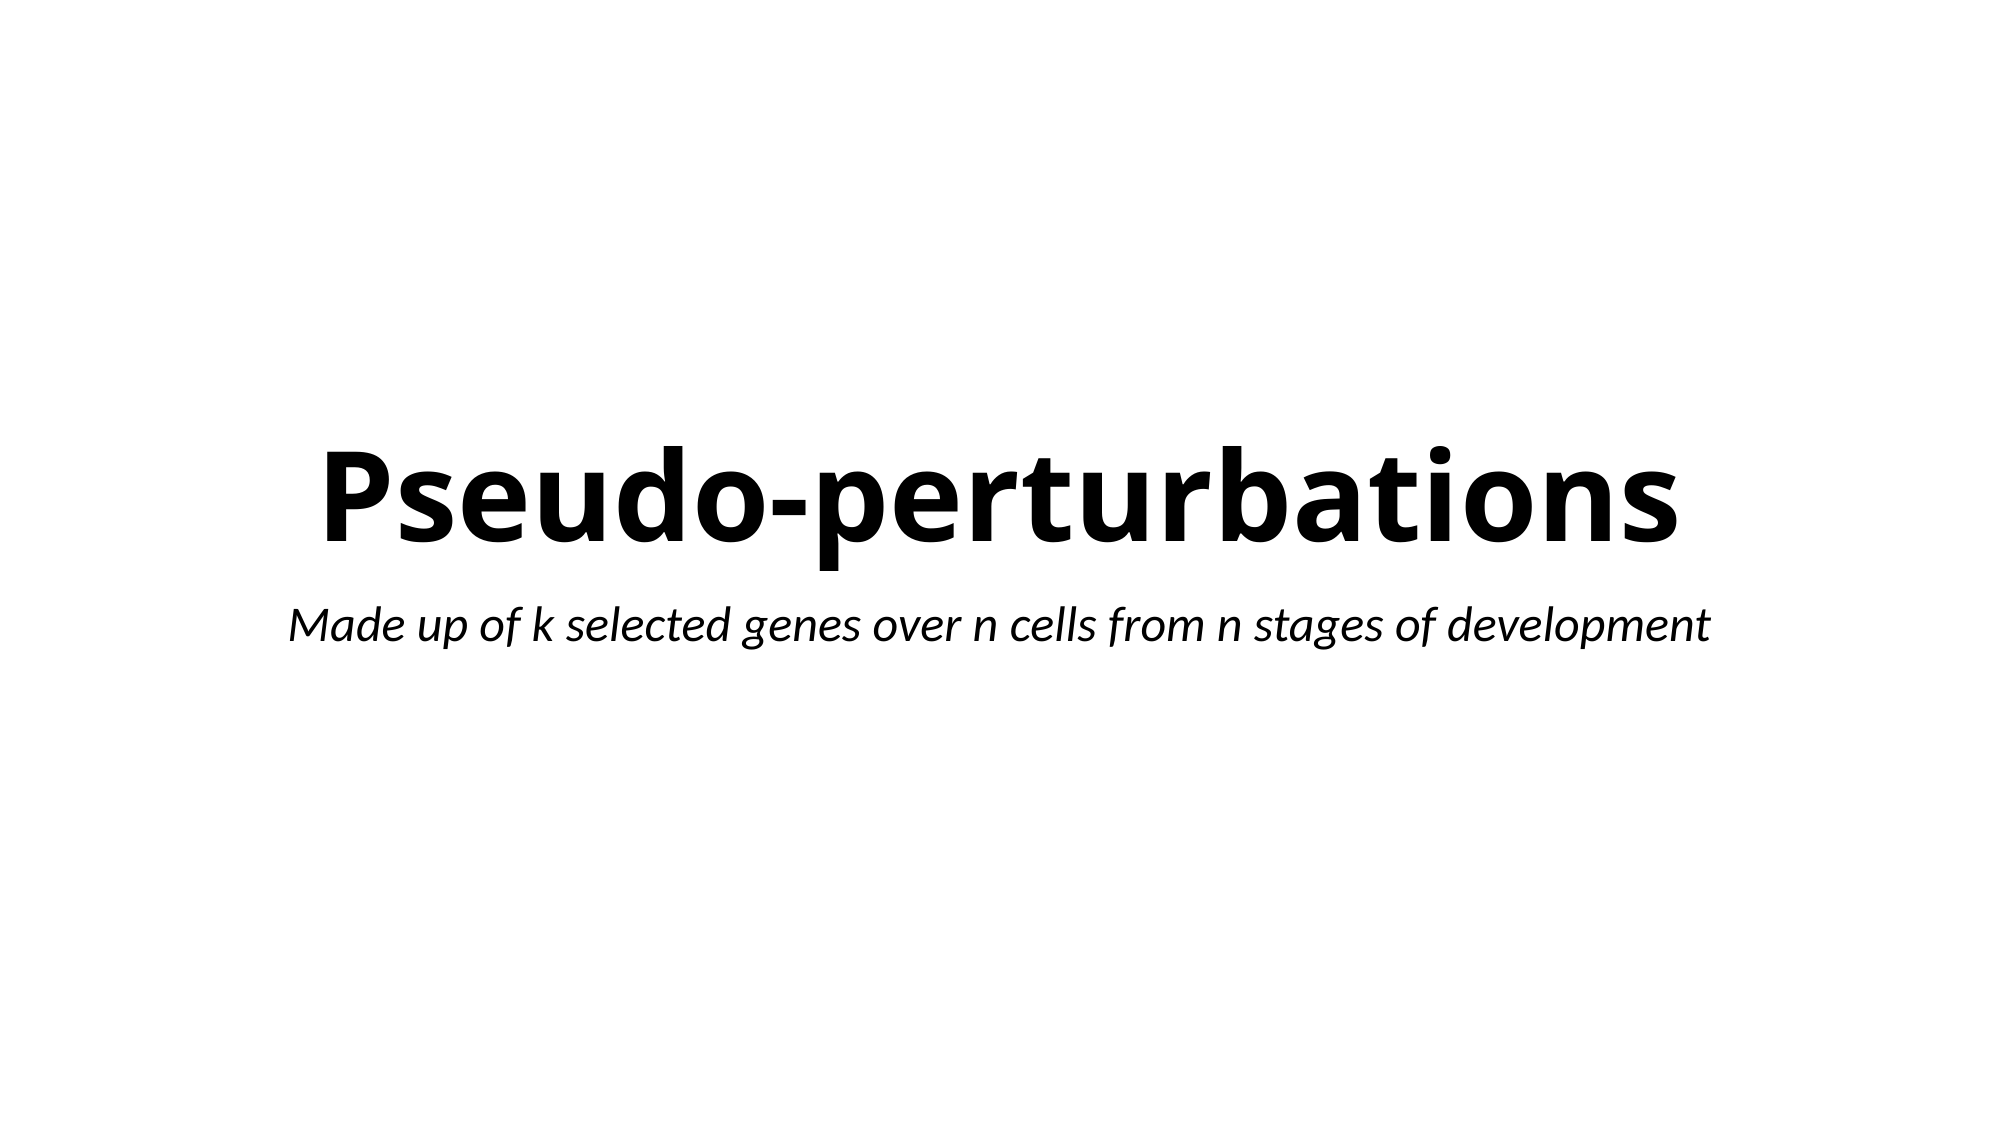

# Pseudo-perturbations
Made up of k selected genes over n cells from n stages of development